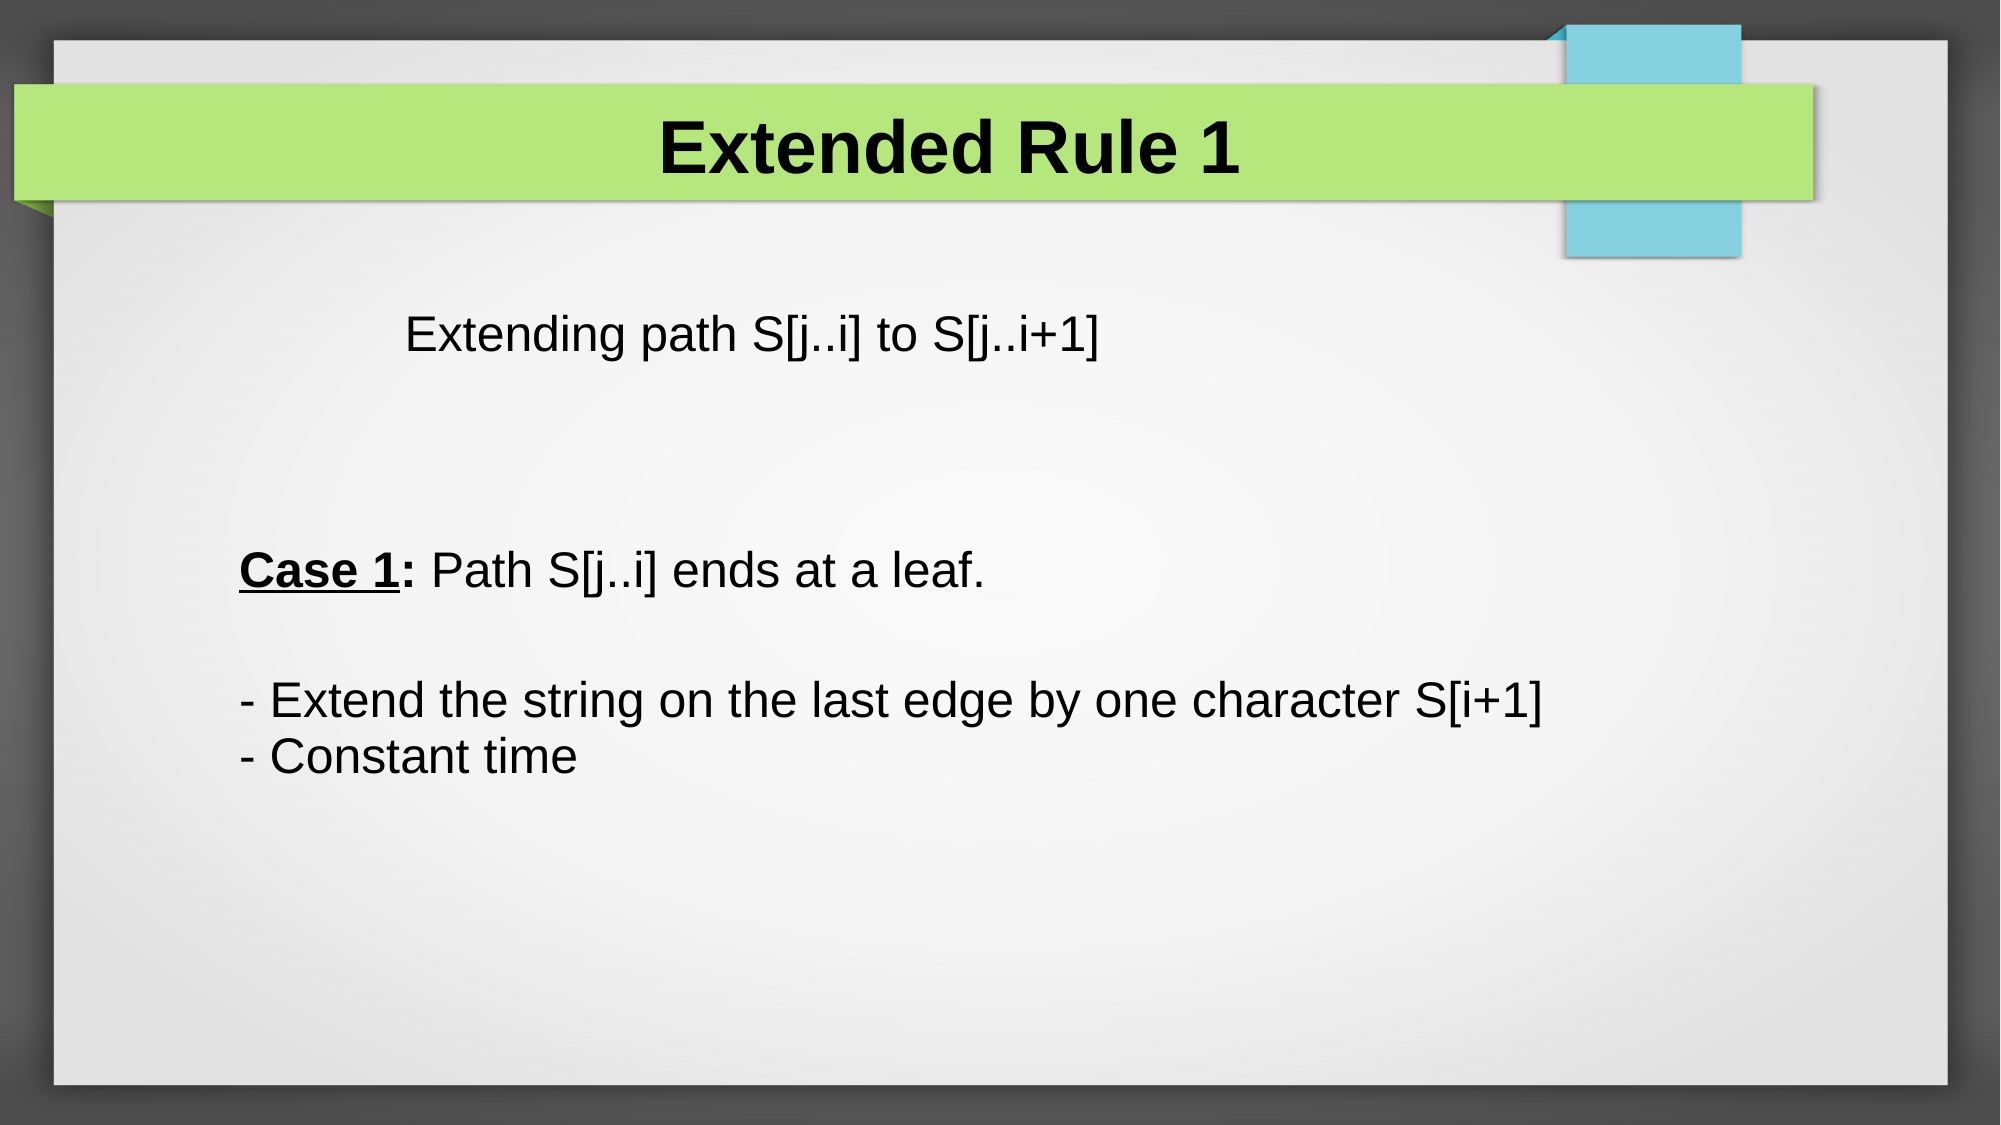

# Extended Rule 1
Extending path S[j..i] to S[j..i+1]
Case 1: Path S[j..i] ends at a leaf.
- Extend the string on the last edge by one character S[i+1]
- Constant time